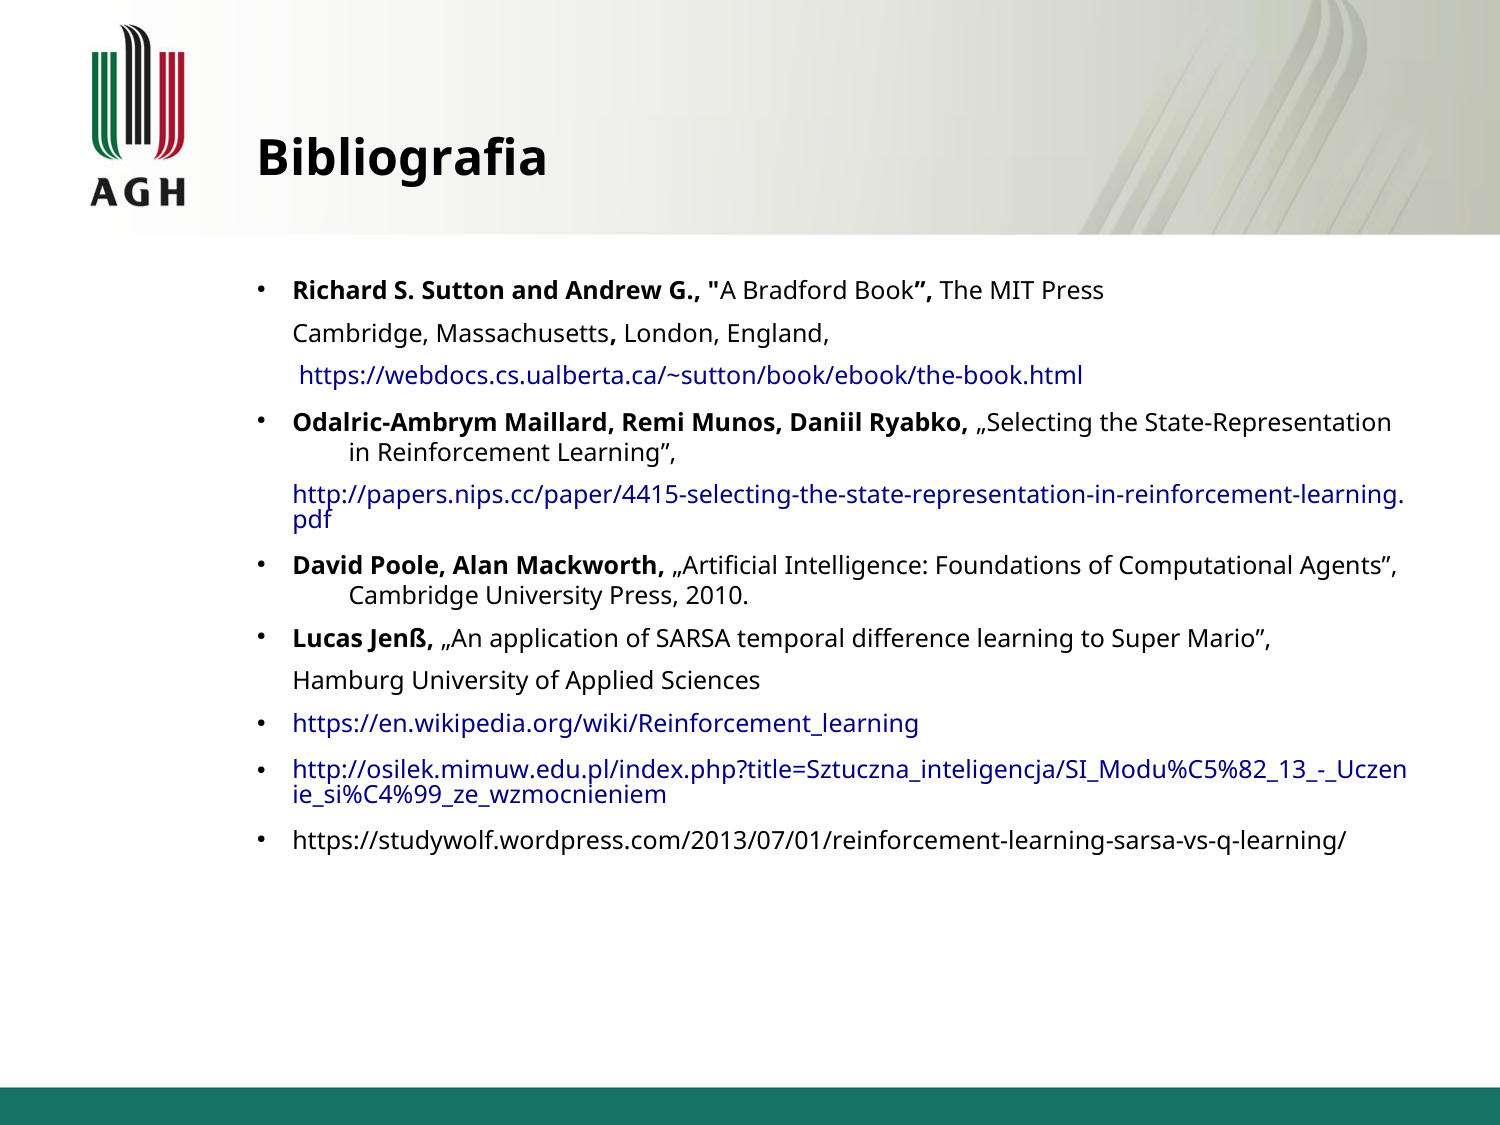

# Bibliografia
Richard S. Sutton and Andrew G., "A Bradford Book”, The MIT Press
Cambridge, Massachusetts, London, England,
 https://webdocs.cs.ualberta.ca/~sutton/book/ebook/the-book.html
Odalric-Ambrym Maillard, Remi Munos, Daniil Ryabko, „Selecting the State-Representation in Reinforcement Learning”,
http://papers.nips.cc/paper/4415-selecting-the-state-representation-in-reinforcement-learning.pdf
David Poole, Alan Mackworth, „Artificial Intelligence: Foundations of Computational Agents”, Cambridge University Press, 2010.
Lucas Jenß, „An application of SARSA temporal difference learning to Super Mario”,
Hamburg University of Applied Sciences
https://en.wikipedia.org/wiki/Reinforcement_learning
http://osilek.mimuw.edu.pl/index.php?title=Sztuczna_inteligencja/SI_Modu%C5%82_13_-_Uczenie_si%C4%99_ze_wzmocnieniem
https://studywolf.wordpress.com/2013/07/01/reinforcement-learning-sarsa-vs-q-learning/